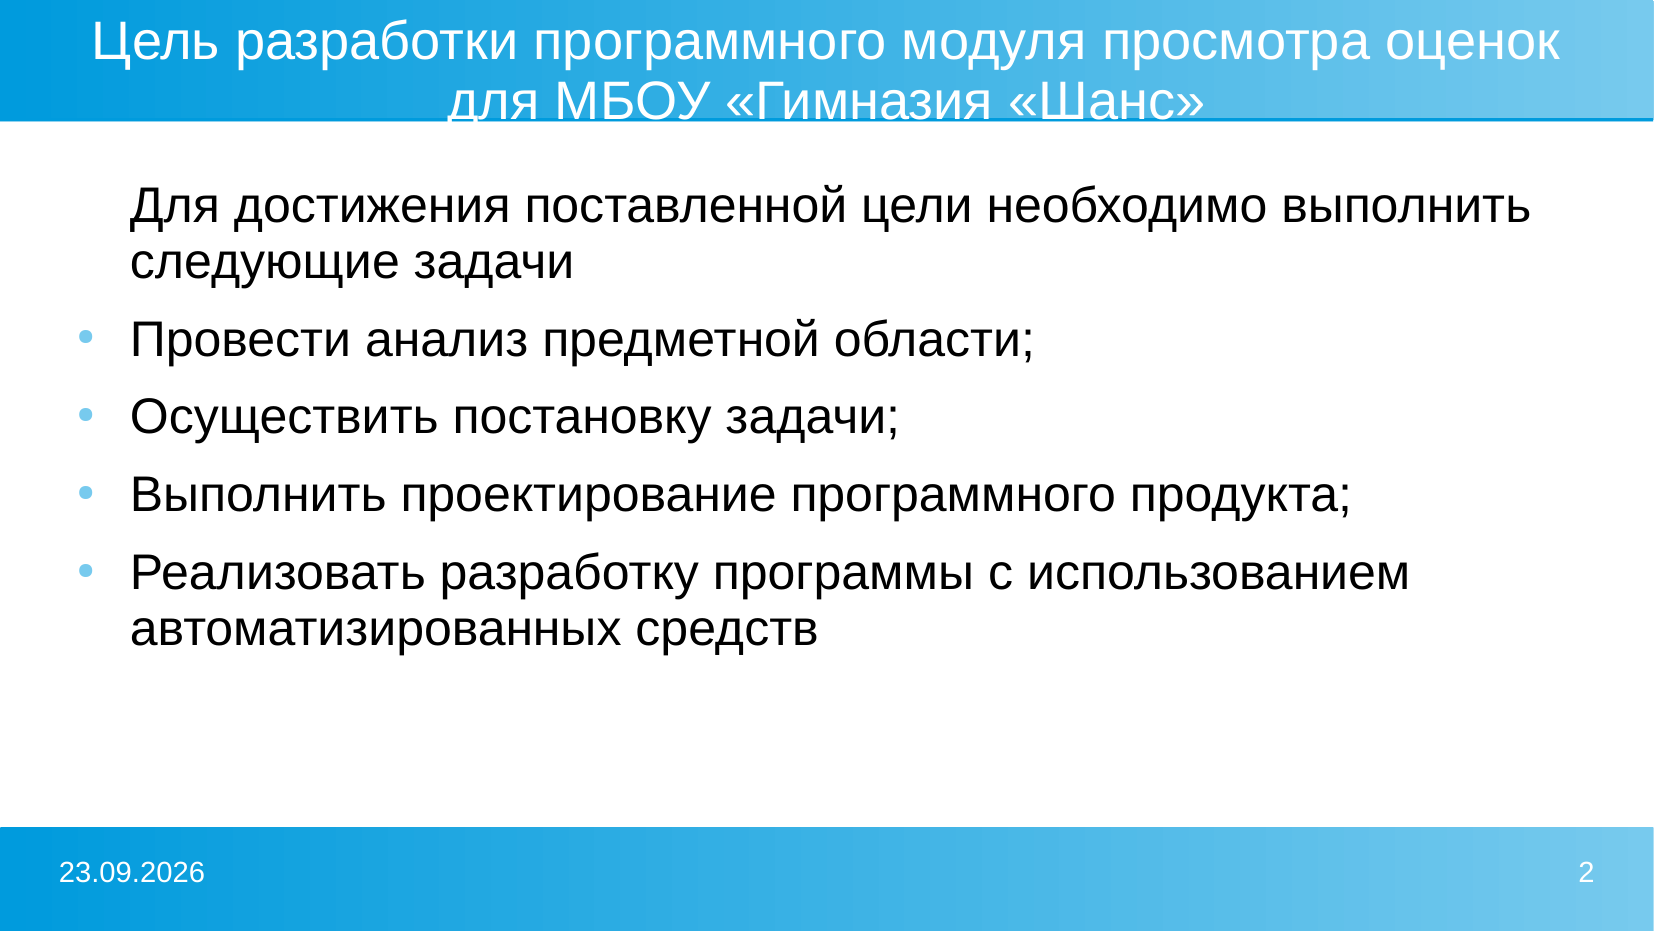

# Цель разработки программного модуля просмотра оценок для МБОУ «Гимназия «Шанс»
Для достижения поставленной цели необходимо выполнить следующие задачи
Провести анализ предметной области;
Осуществить постановку задачи;
Выполнить проектирование программного продукта;
Реализовать разработку программы с использованием автоматизированных средств
2